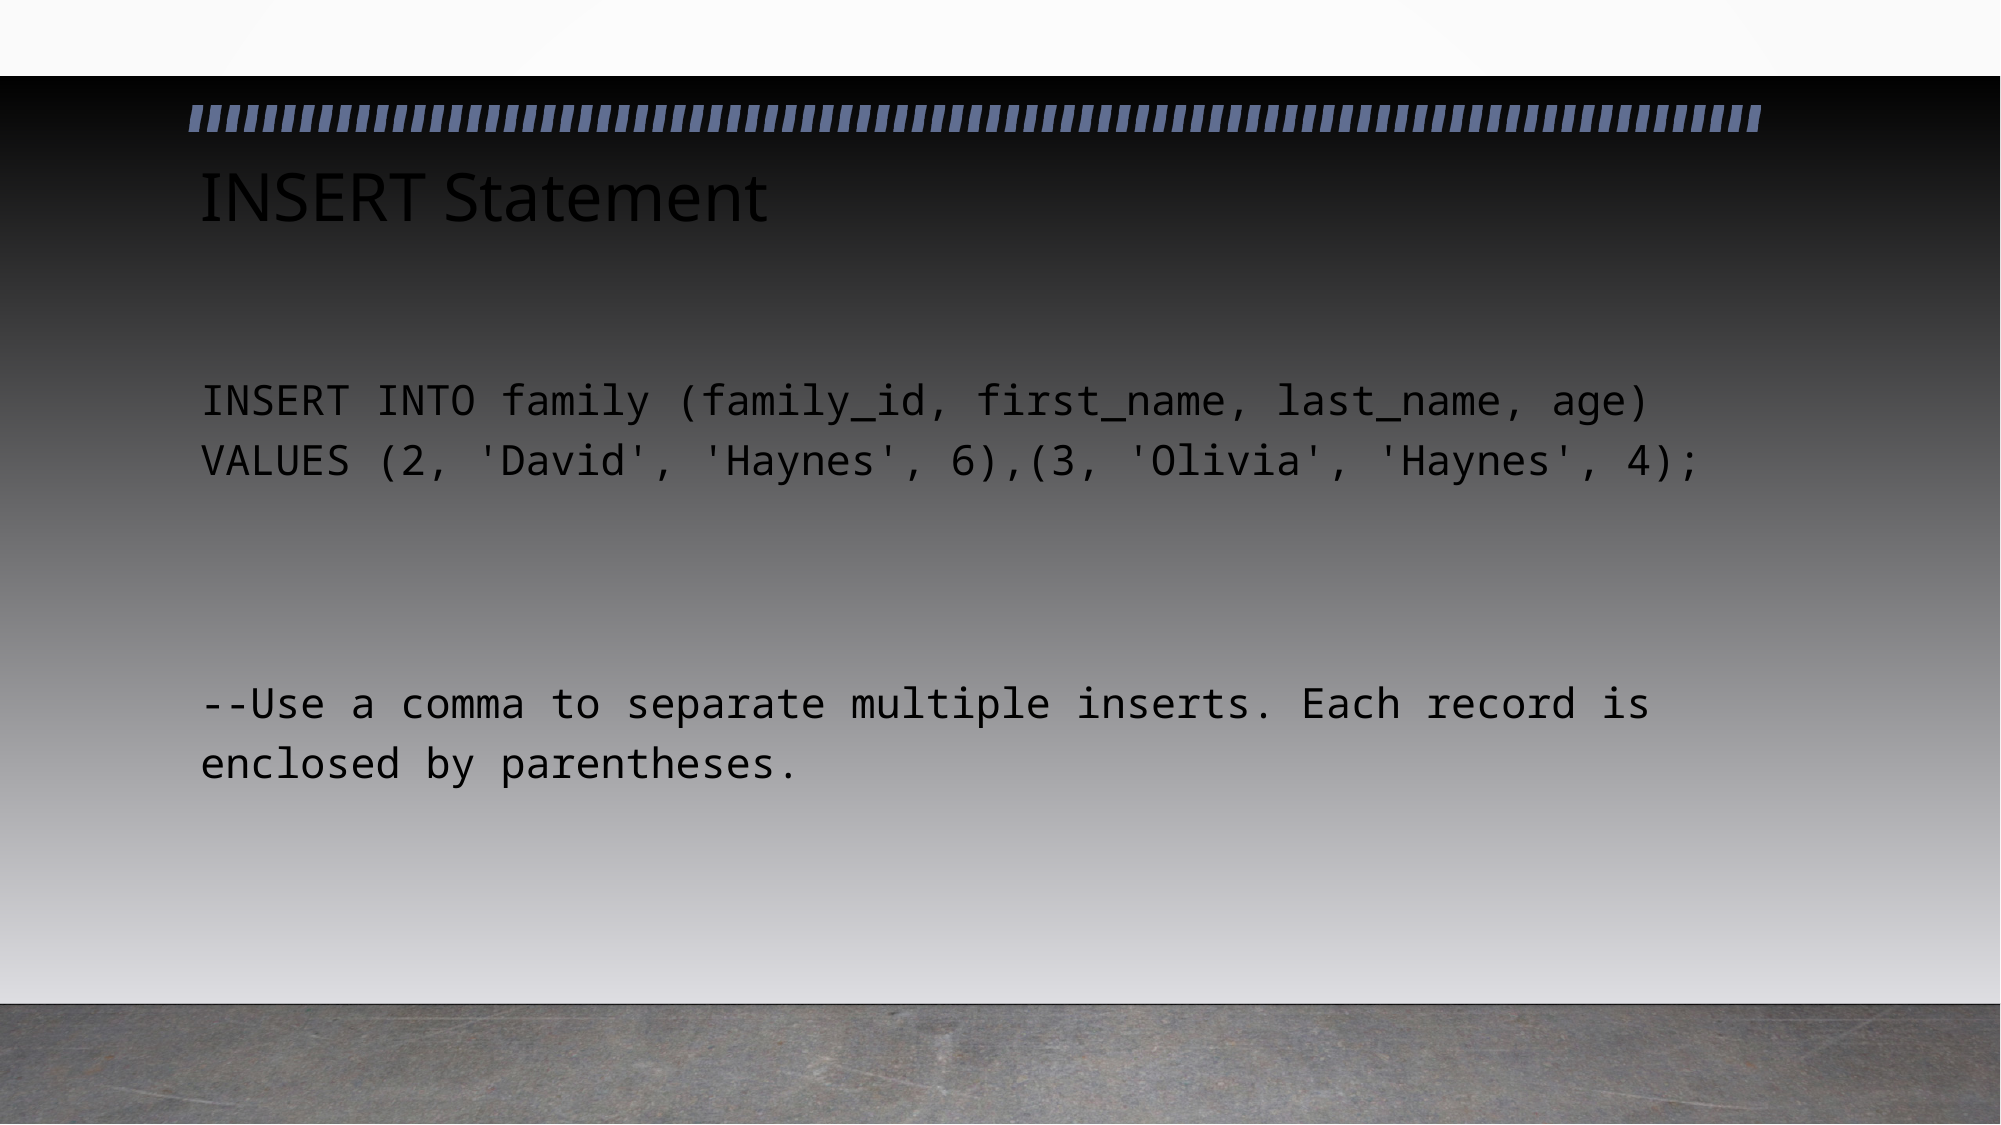

# INSERT Statement
INSERT INTO family (family_id, first_name, last_name, age) VALUES (2, 'David', 'Haynes', 6),(3, 'Olivia', 'Haynes', 4);
--Use a comma to separate multiple inserts. Each record is enclosed by parentheses.